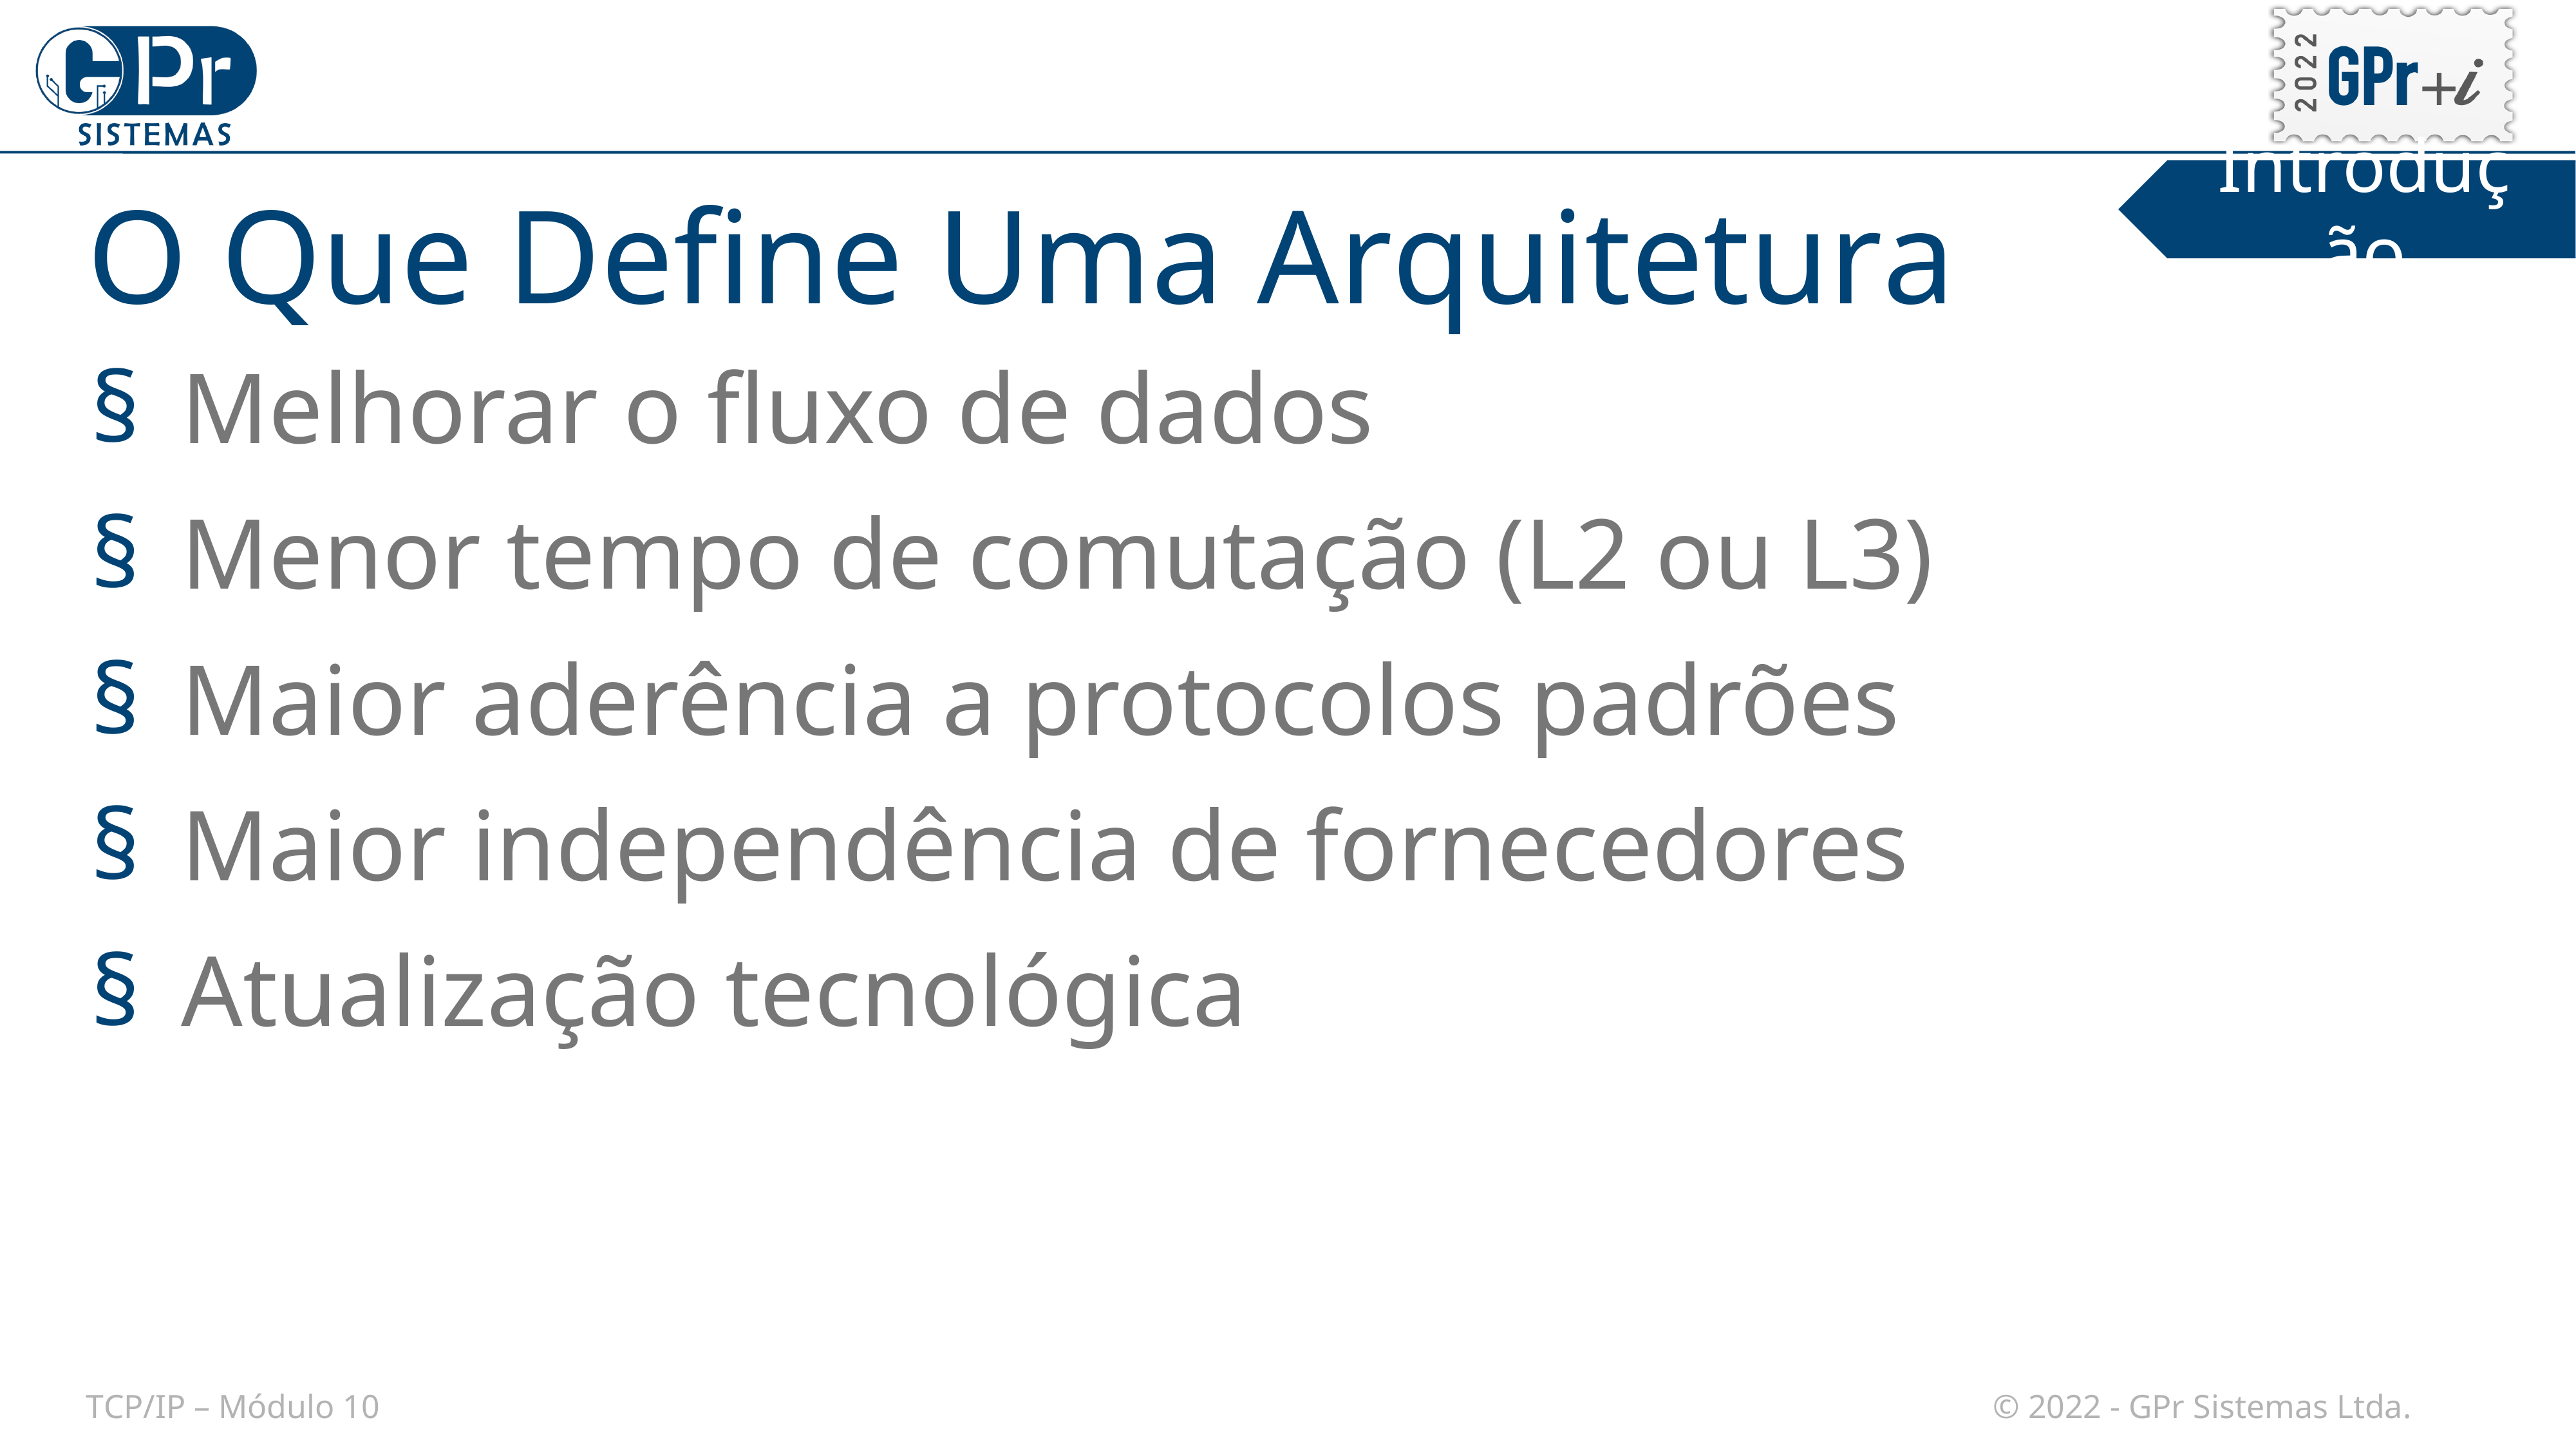

Introdução
O Que Define Uma Arquitetura
# Melhorar o fluxo de dados
Menor tempo de comutação (L2 ou L3)
Maior aderência a protocolos padrões
Maior independência de fornecedores
Atualização tecnológica